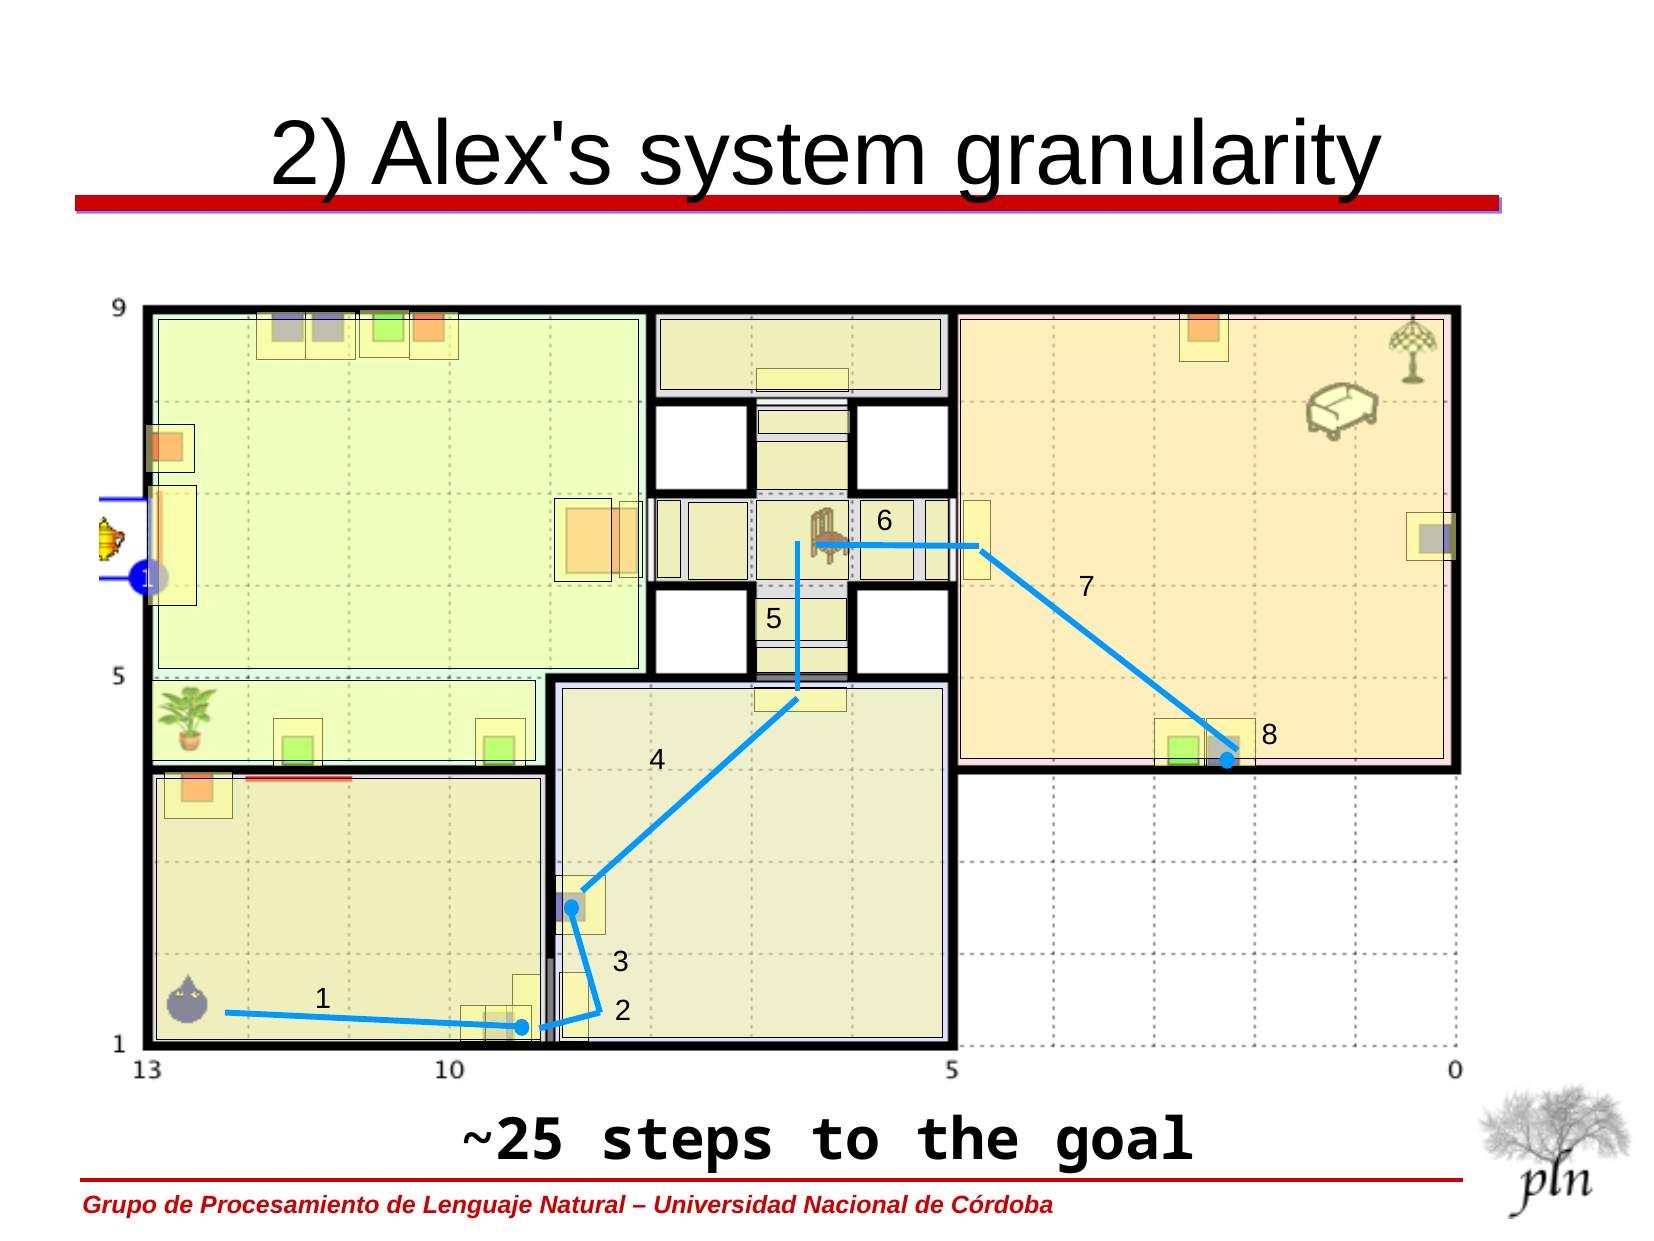

# 2) Alex's system granularity
6
7
5
8
4
3
1
2
~25 steps to the goal